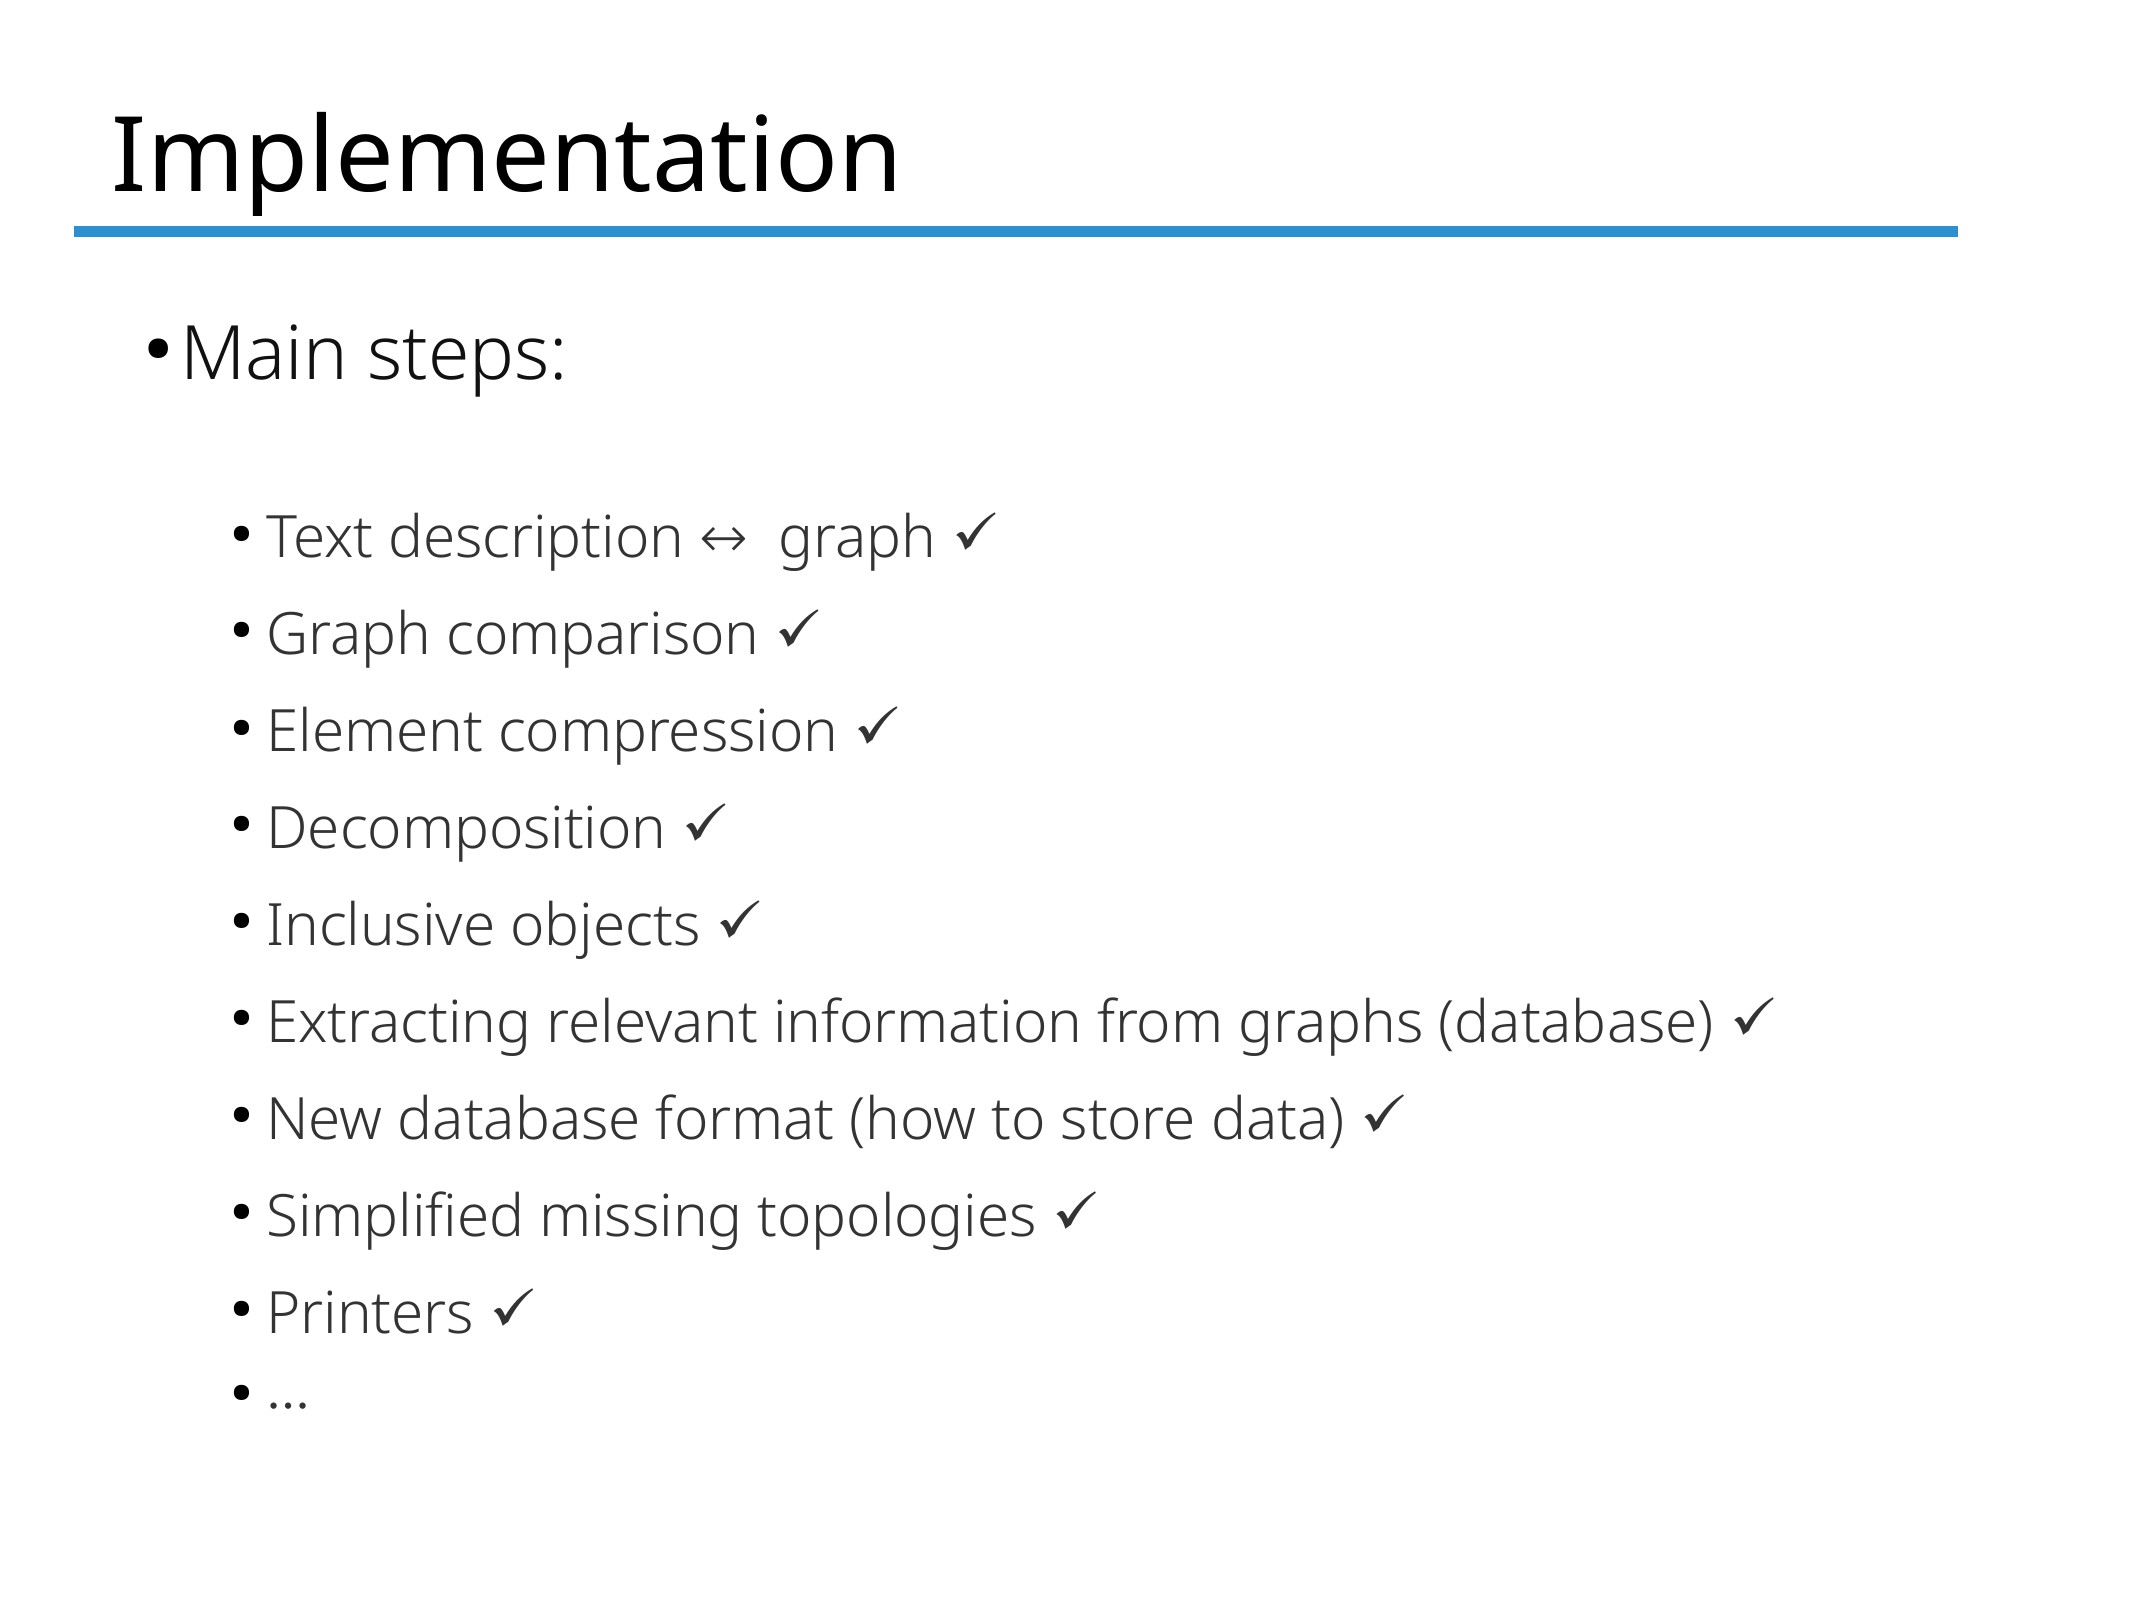

Implementation
Main steps:
Text description ↔ graph ✓
Graph comparison ✓
Element compression ✓
Decomposition ✓
Inclusive objects ✓
Extracting relevant information from graphs (database) ✓
New database format (how to store data) ✓
Simplified missing topologies ✓
Printers ✓
...